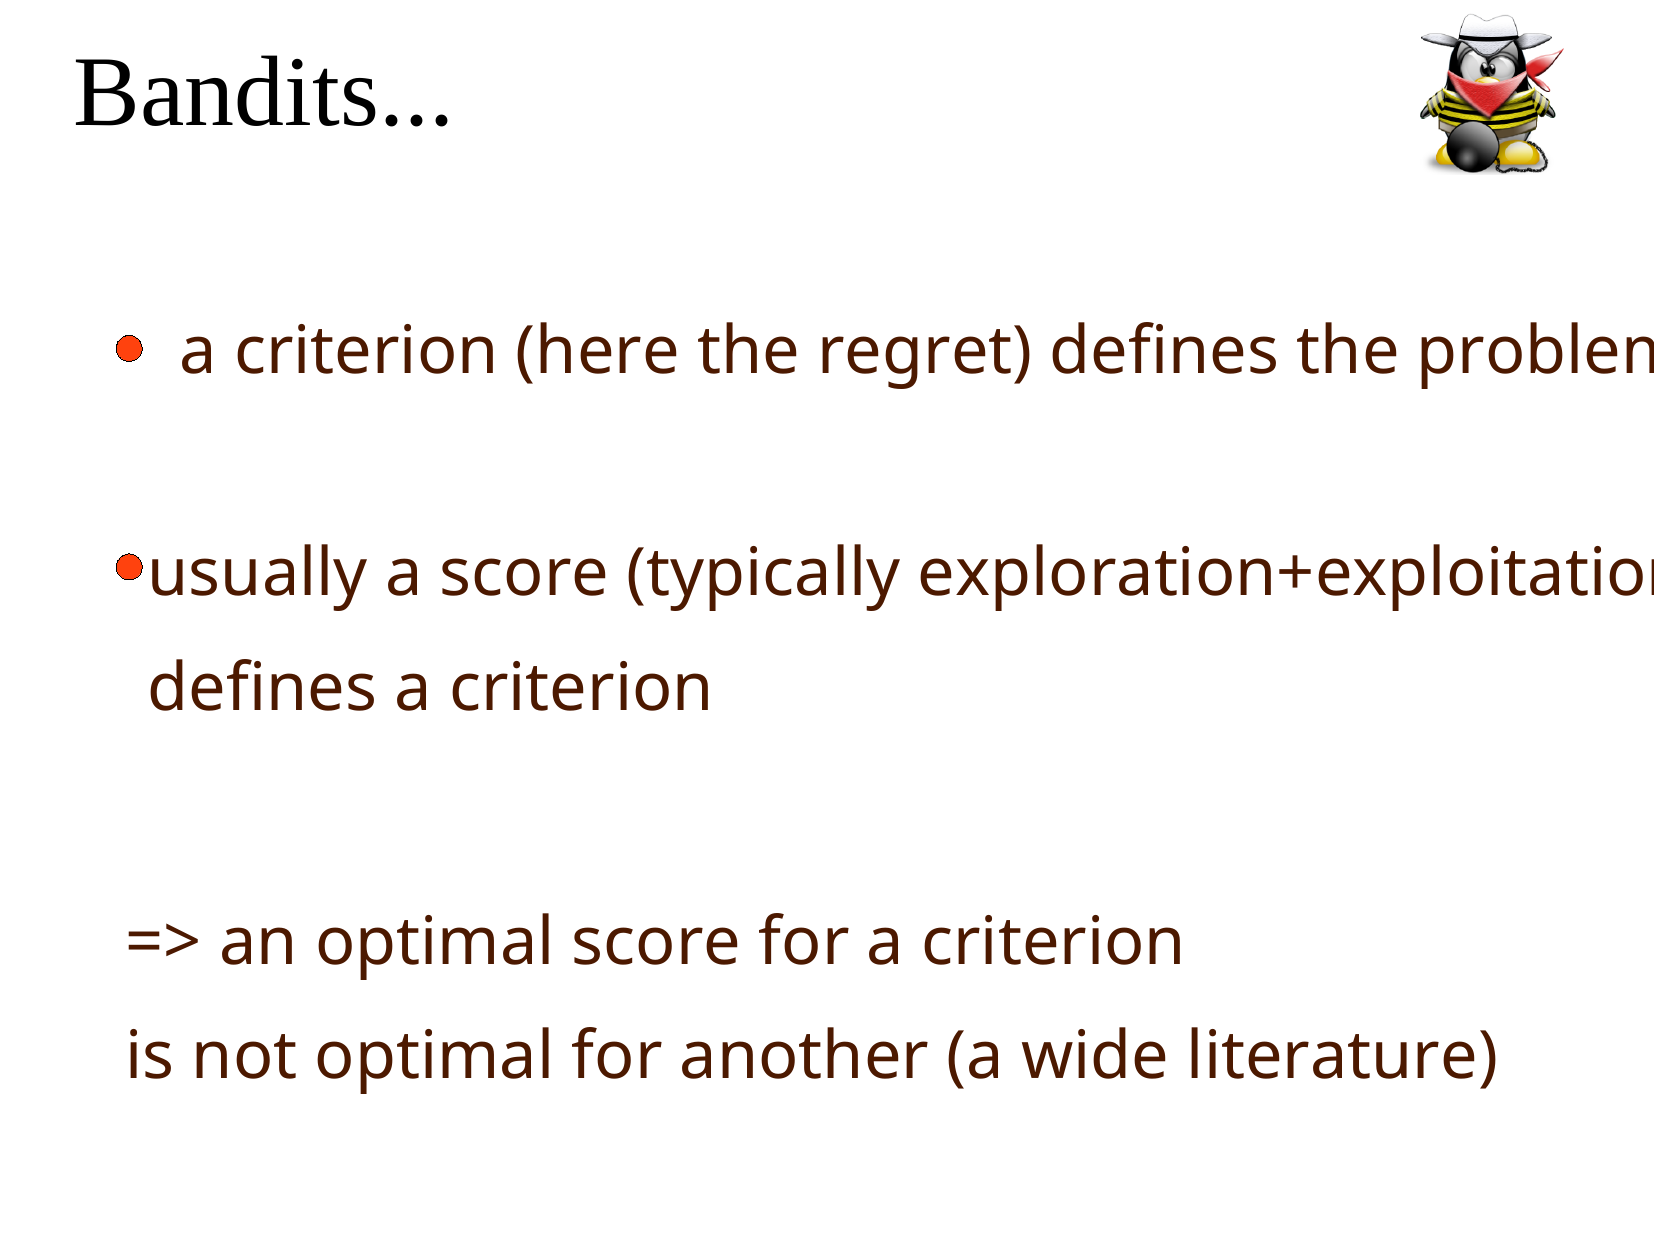

Bandits... more
 a criterion (here the regret) defines the problem
 usually a score (typically exploration+exploitation)
 defines a criterion
=> an optimal score for a criterion
is not optimal for another (a wide literature)